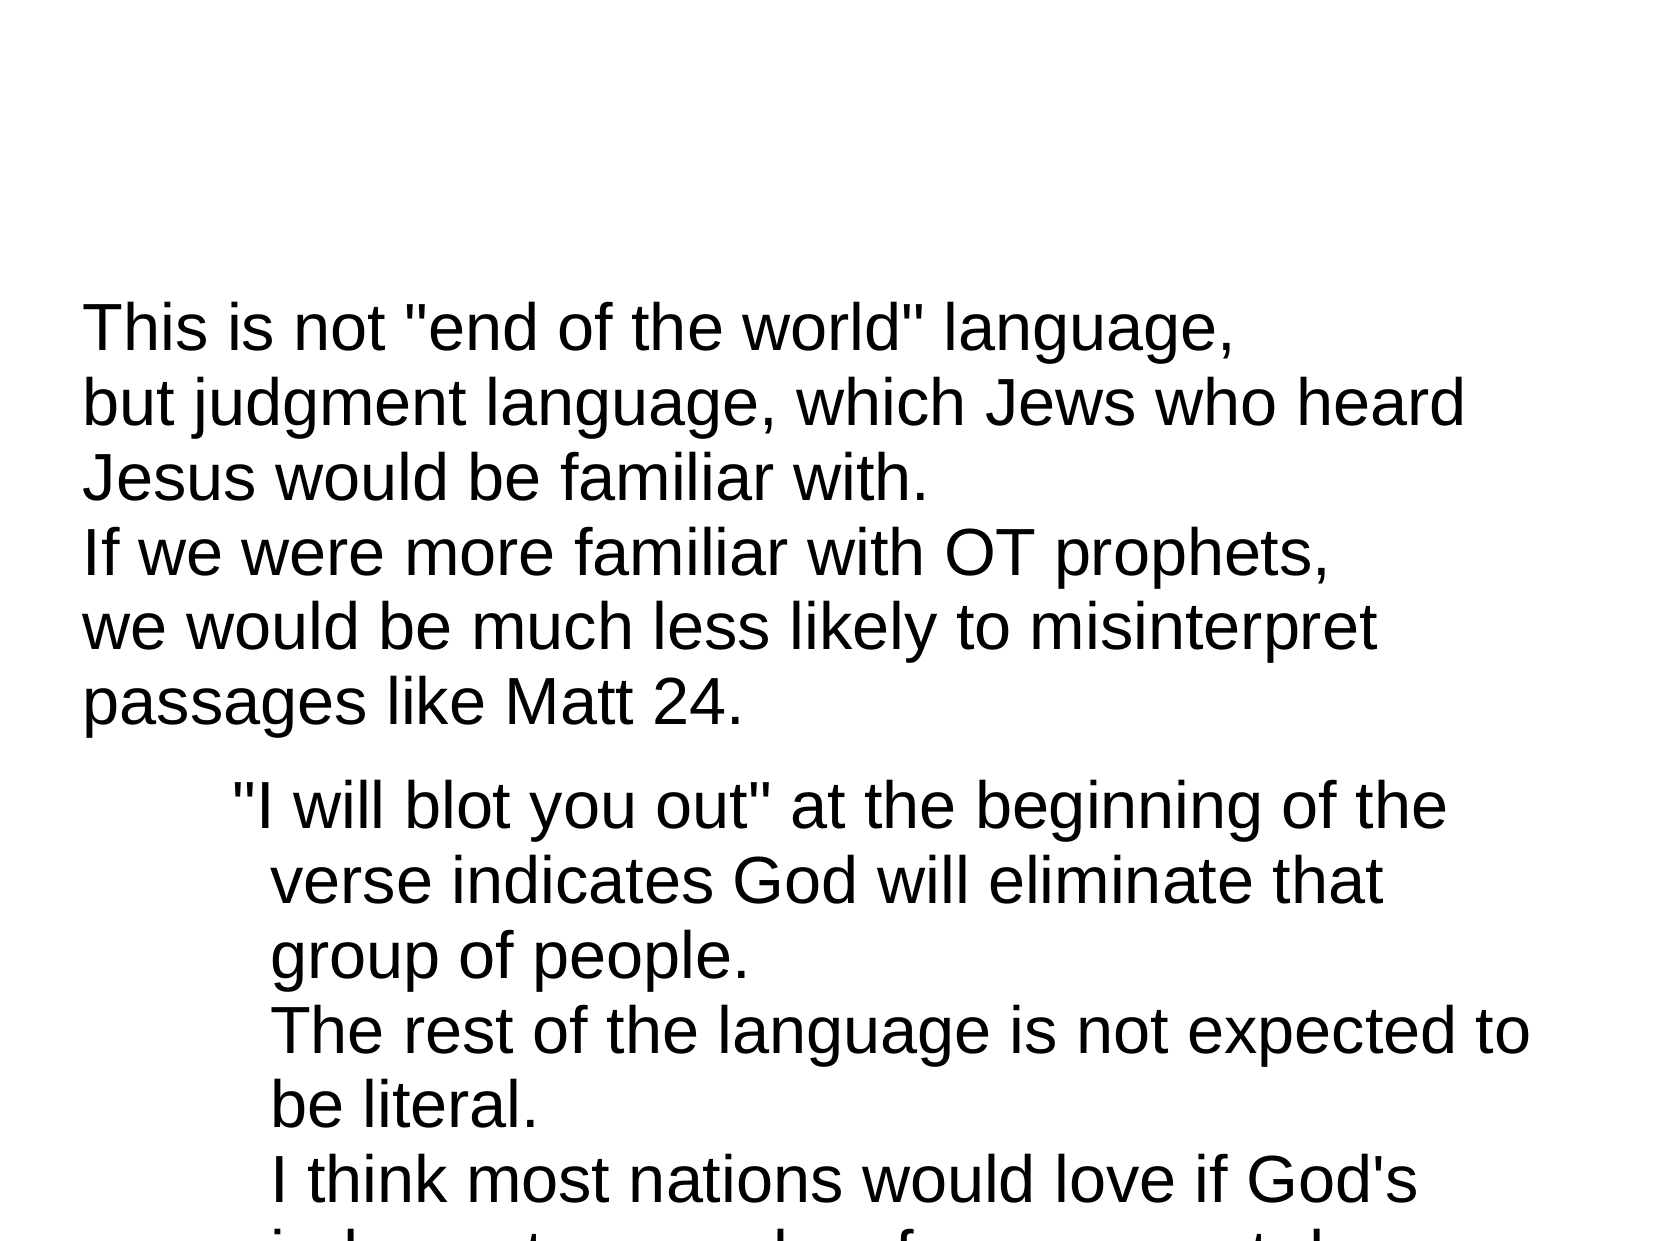

#
This is not "end of the world" language,
but judgment language, which Jews who heard Jesus would be familiar with.
If we were more familiar with OT prophets,
we would be much less likely to misinterpret passages like Matt 24.
"I will blot you out" at the beginning of the verse indicates God will eliminate that group of people.
The rest of the language is not expected to be literal.
I think most nations would love if God's judgment was only a few overcast days.
It's dubious to think that the way God judged a nation was to give them good fishing weather with an overcast day.